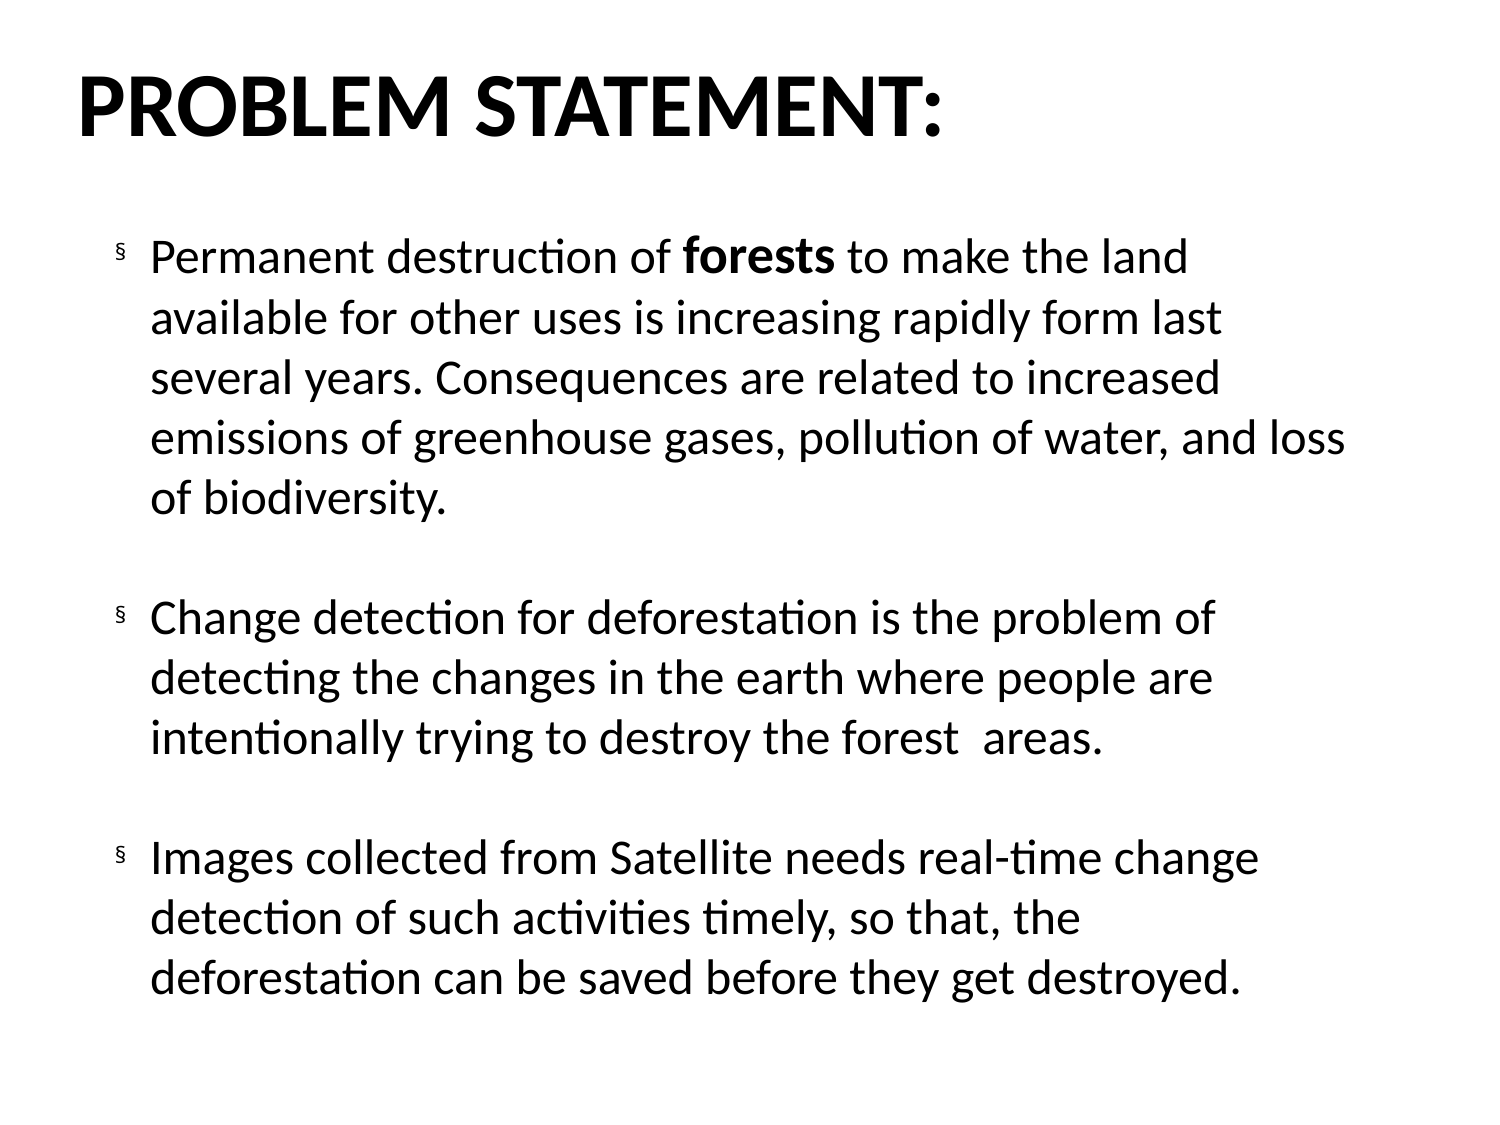

# PROBLEM STATEMENT:
Permanent destruction of forests to make the land available for other uses is increasing rapidly form last several years. Consequences are related to increased emissions of greenhouse gases, pollution of water, and loss of biodiversity.
Change detection for deforestation is the problem of detecting the changes in the earth where people are intentionally trying to destroy the forest areas.
Images collected from Satellite needs real-time change detection of such activities timely, so that, the deforestation can be saved before they get destroyed.